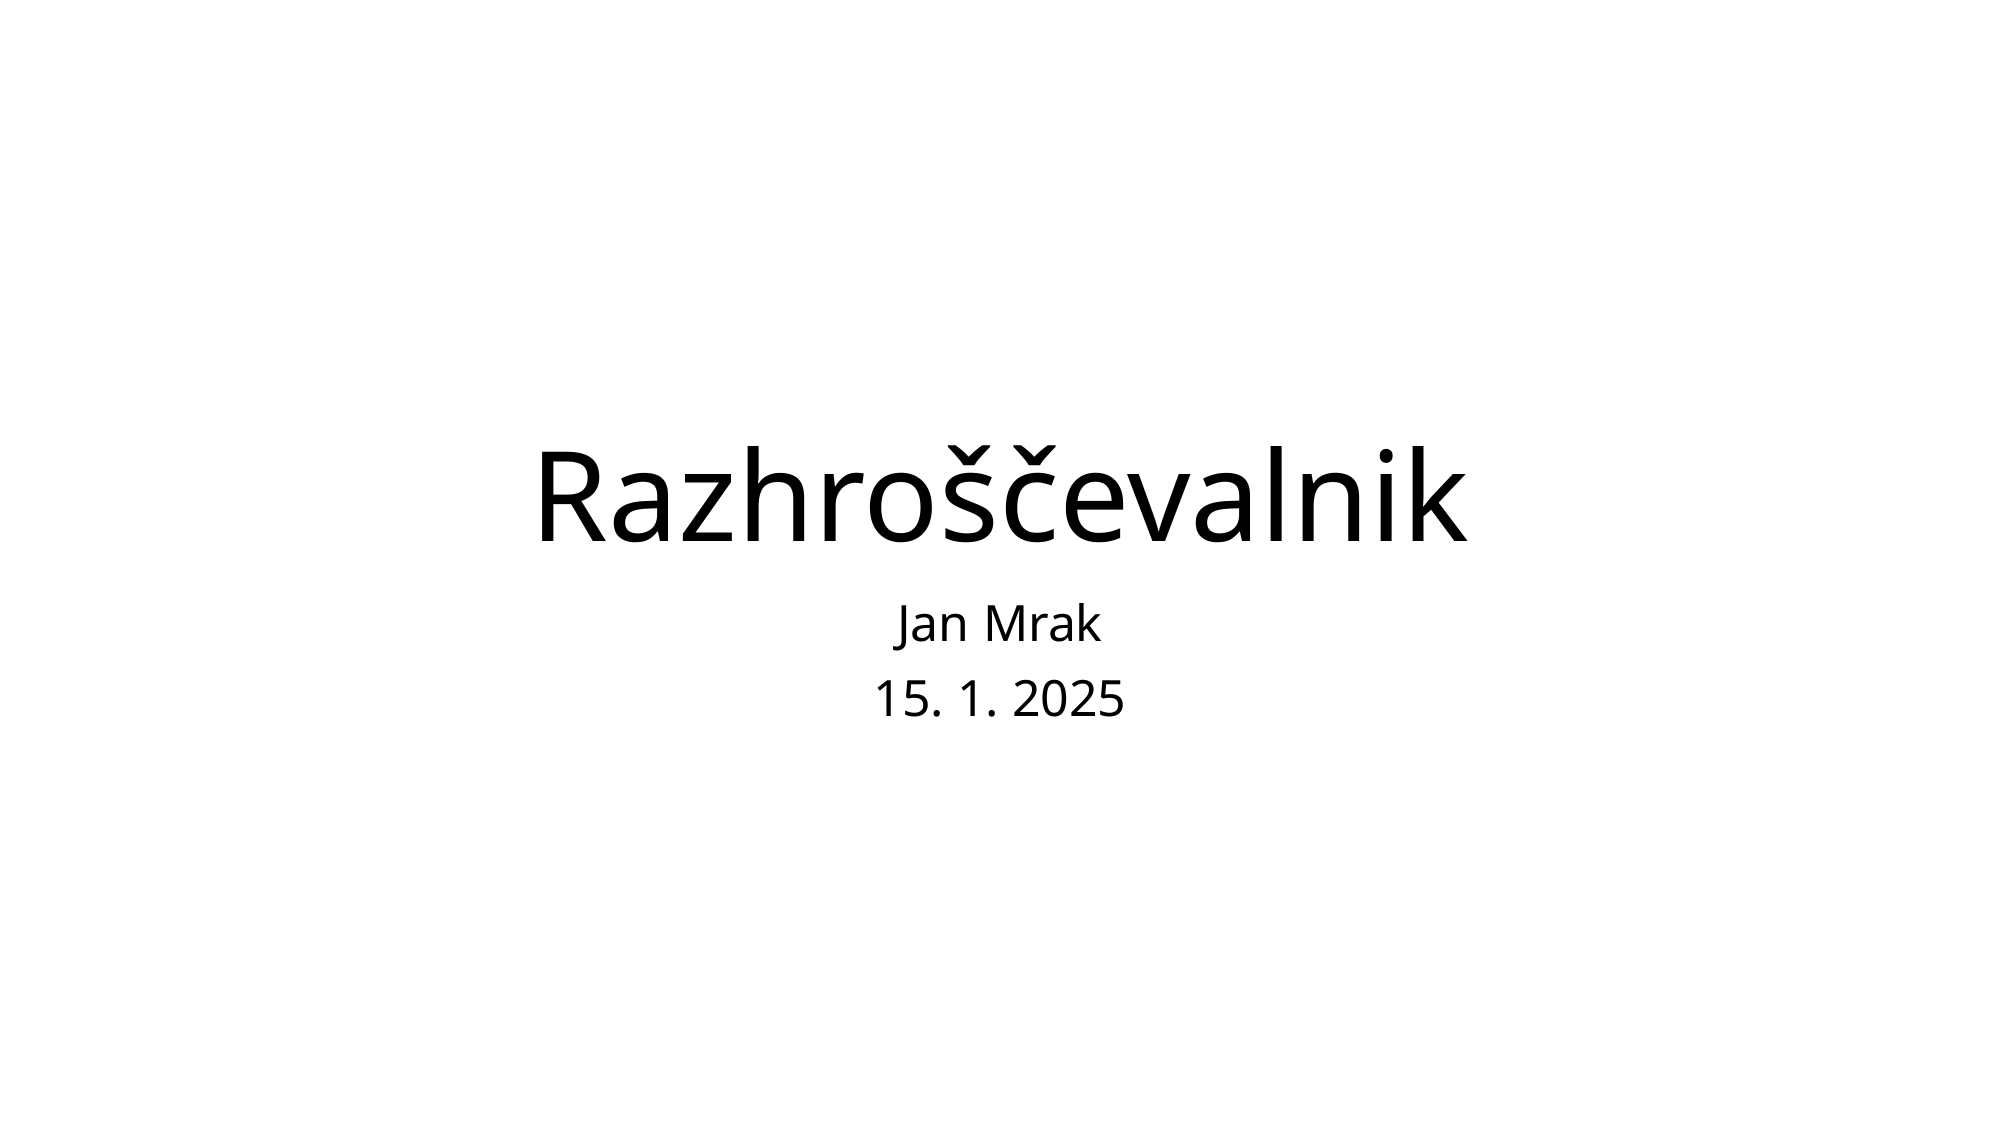

# Razhroščevalnik
Jan Mrak
15. 1. 2025